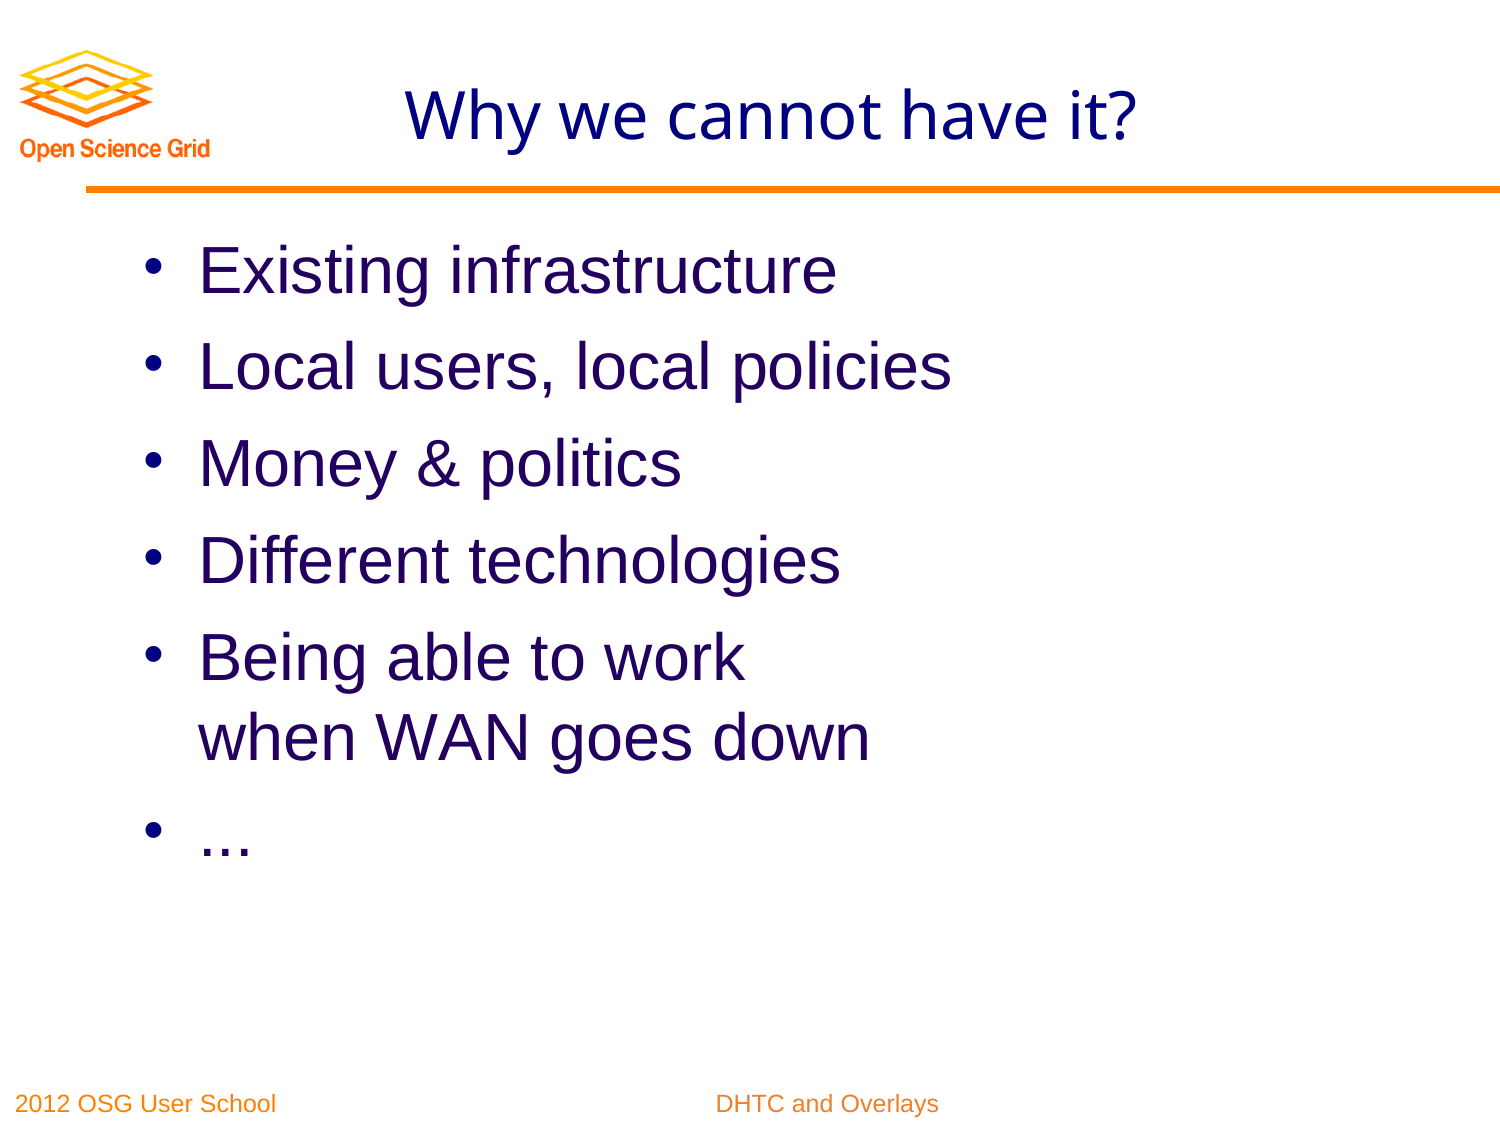

# Why we cannot have it?
Existing infrastructure
Local users, local policies
Money & politics
Different technologies
Being able to work
when WAN goes down
...